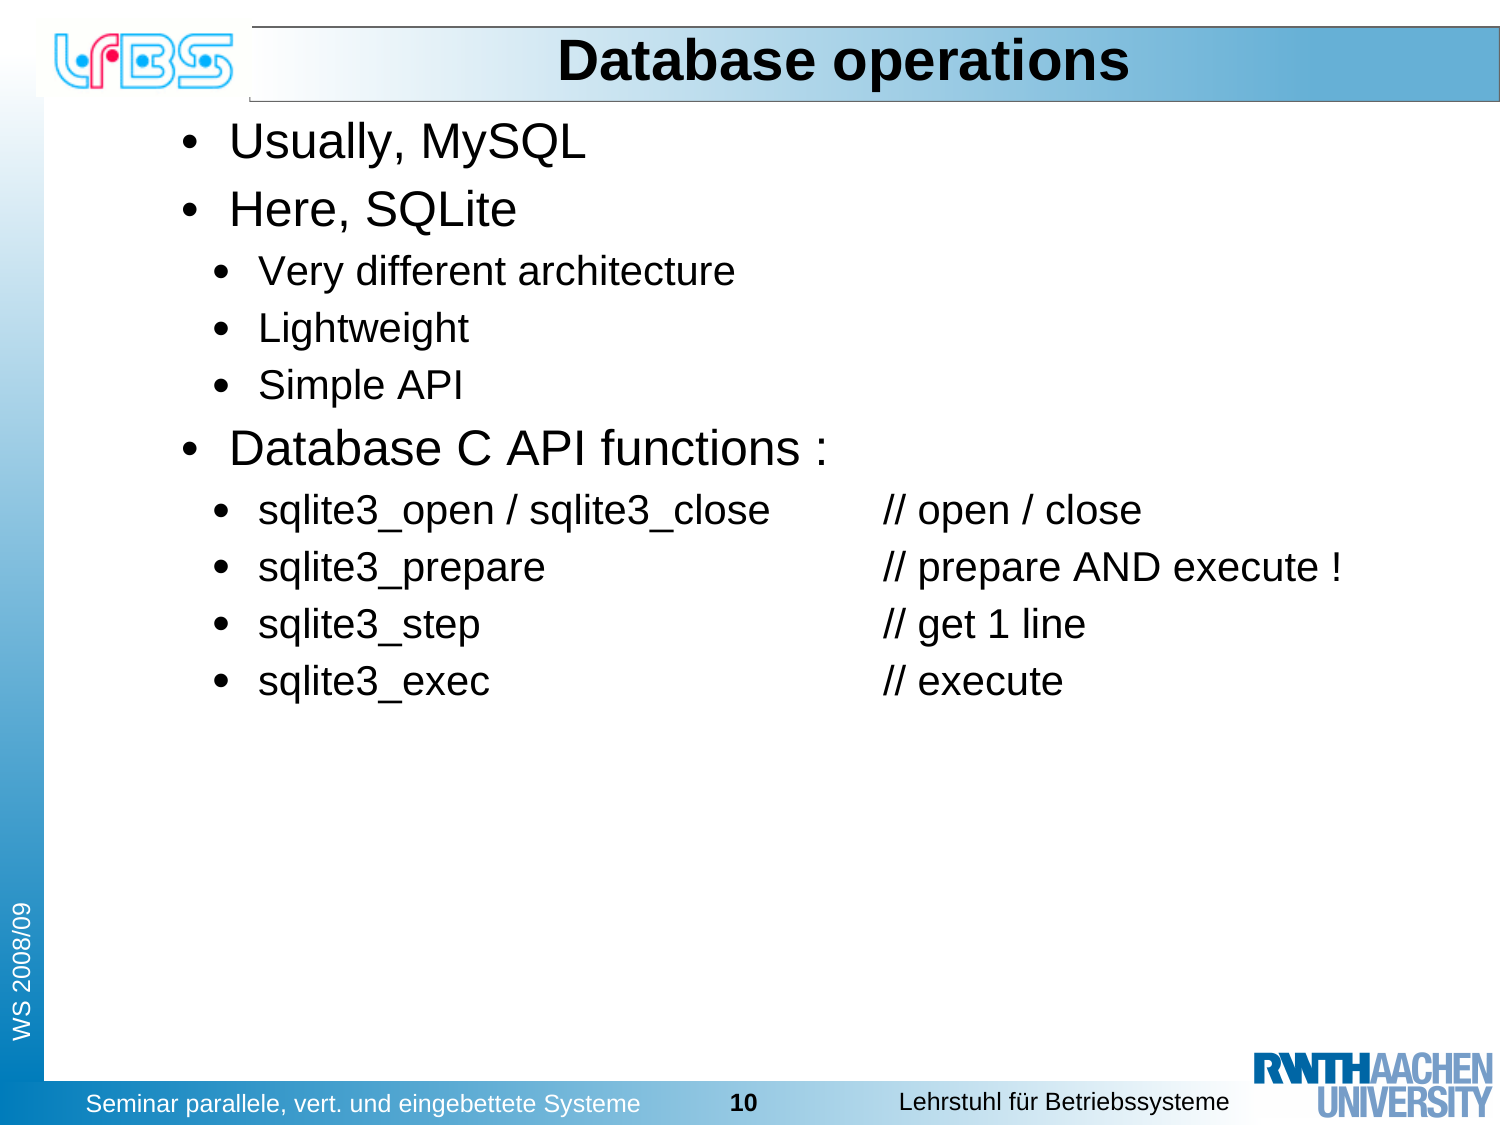

# Database operations
Usually, MySQL
Here, SQLite
Very different architecture
Lightweight
Simple API
Database C API functions :
sqlite3_open / sqlite3_close	// open / close
sqlite3_prepare			// prepare AND execute !
sqlite3_step			// get 1 line
sqlite3_exec			// execute